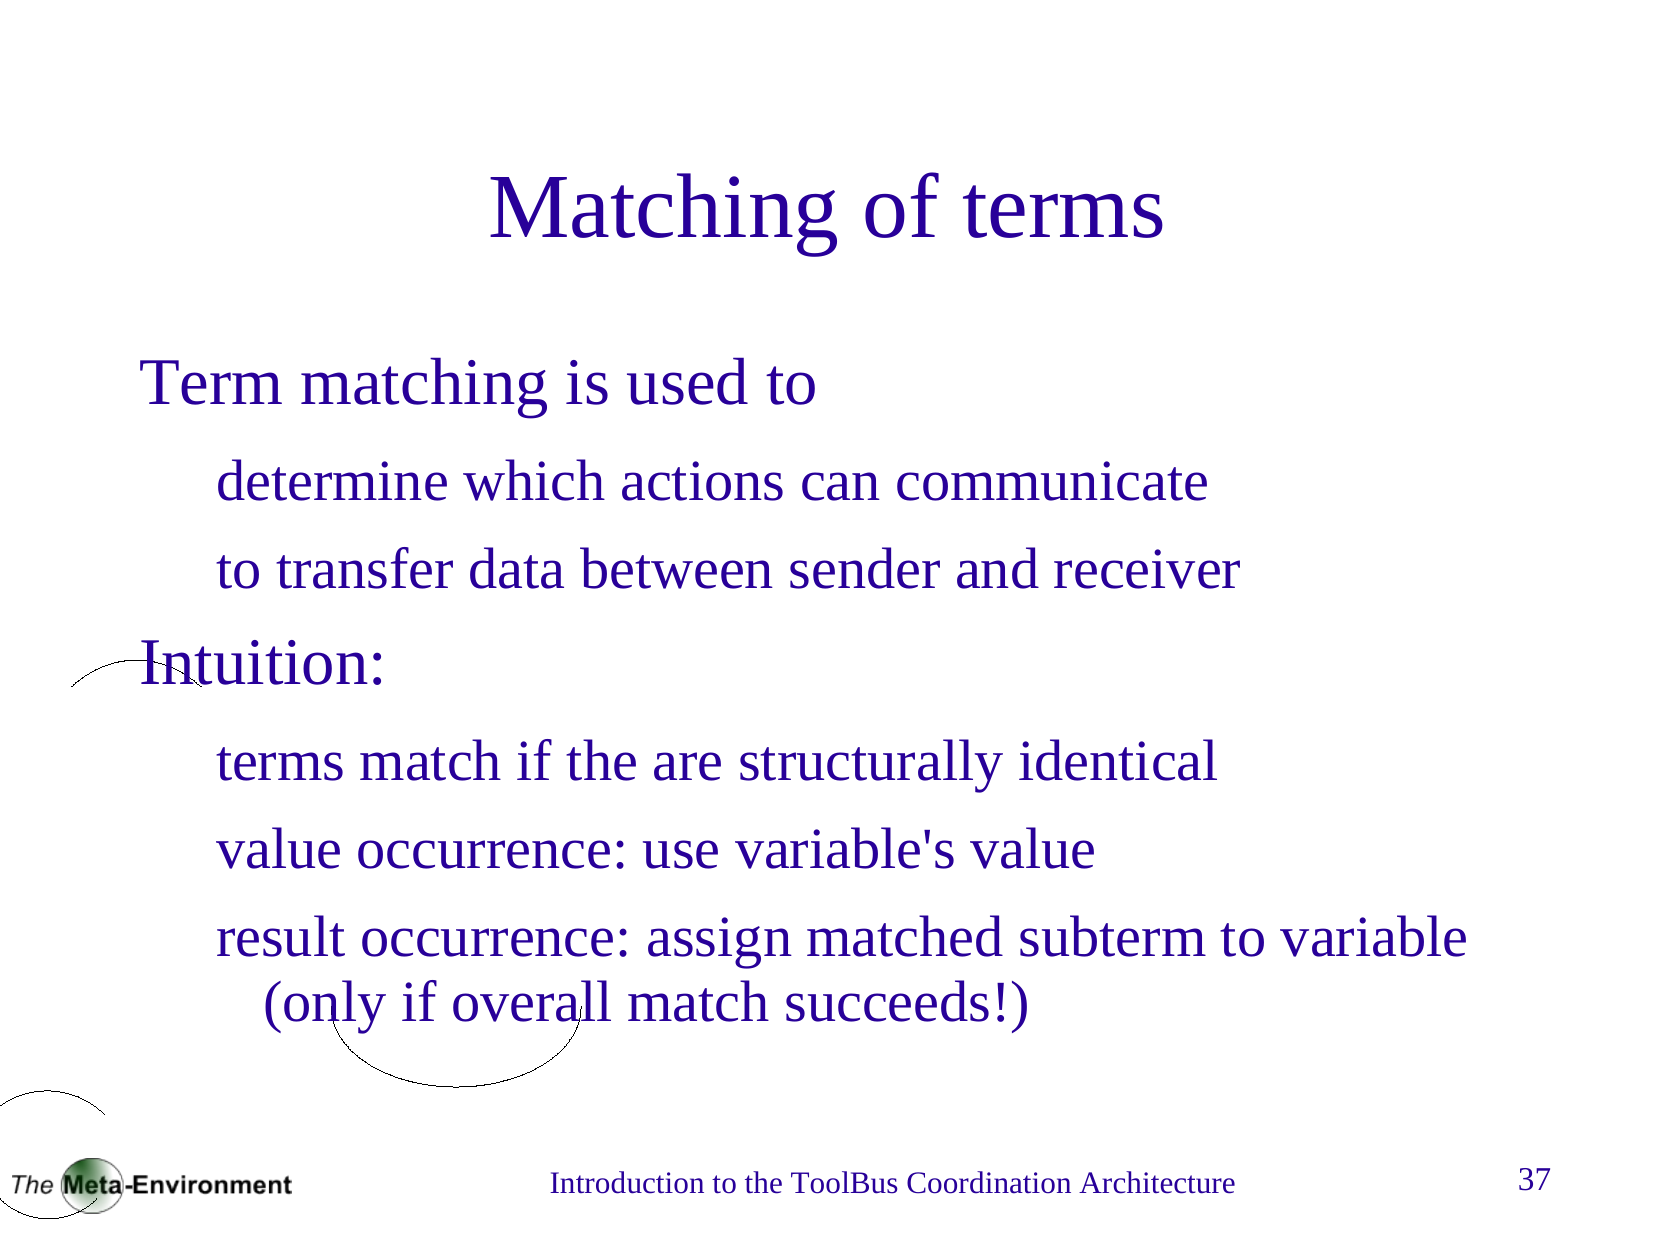

# Matching of terms
Term matching is used to
determine which actions can communicate
to transfer data between sender and receiver
Intuition:
terms match if the are structurally identical
value occurrence: use variable's value
result occurrence: assign matched subterm to variable (only if overall match succeeds!)